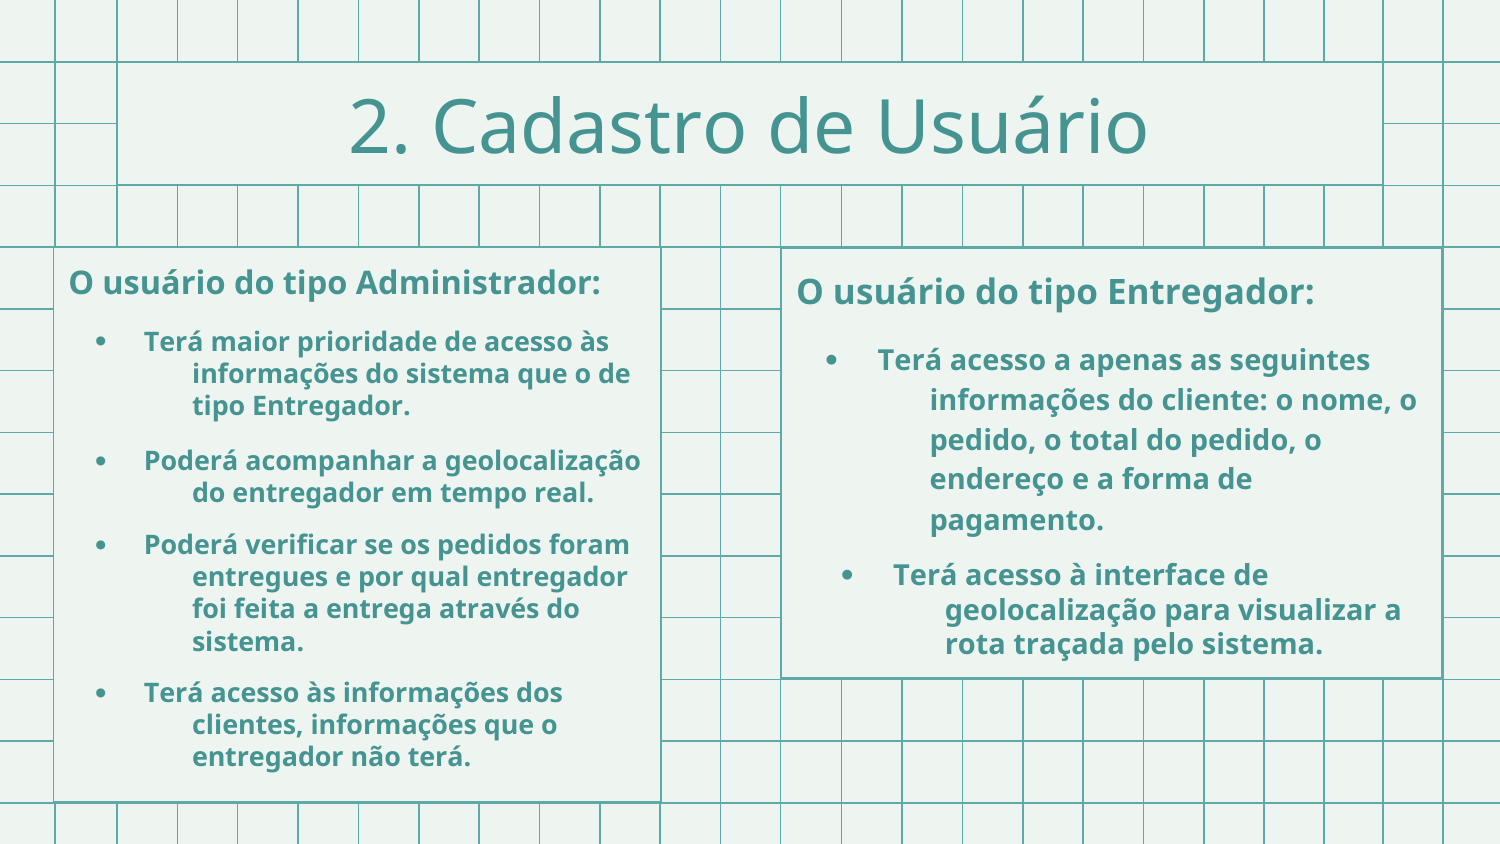

# 2. Cadastro de Usuário
O usuário do tipo Administrador:
Terá maior prioridade de acesso às informações do sistema que o de tipo Entregador.
Poderá acompanhar a geolocalização do entregador em tempo real.
Poderá verificar se os pedidos foram entregues e por qual entregador foi feita a entrega através do sistema.
Terá acesso às informações dos clientes, informações que o entregador não terá.
O usuário do tipo Entregador:
Terá acesso a apenas as seguintes informações do cliente: o nome, o pedido, o total do pedido, o endereço e a forma de pagamento.
Terá acesso à interface de geolocalização para visualizar a rota traçada pelo sistema.